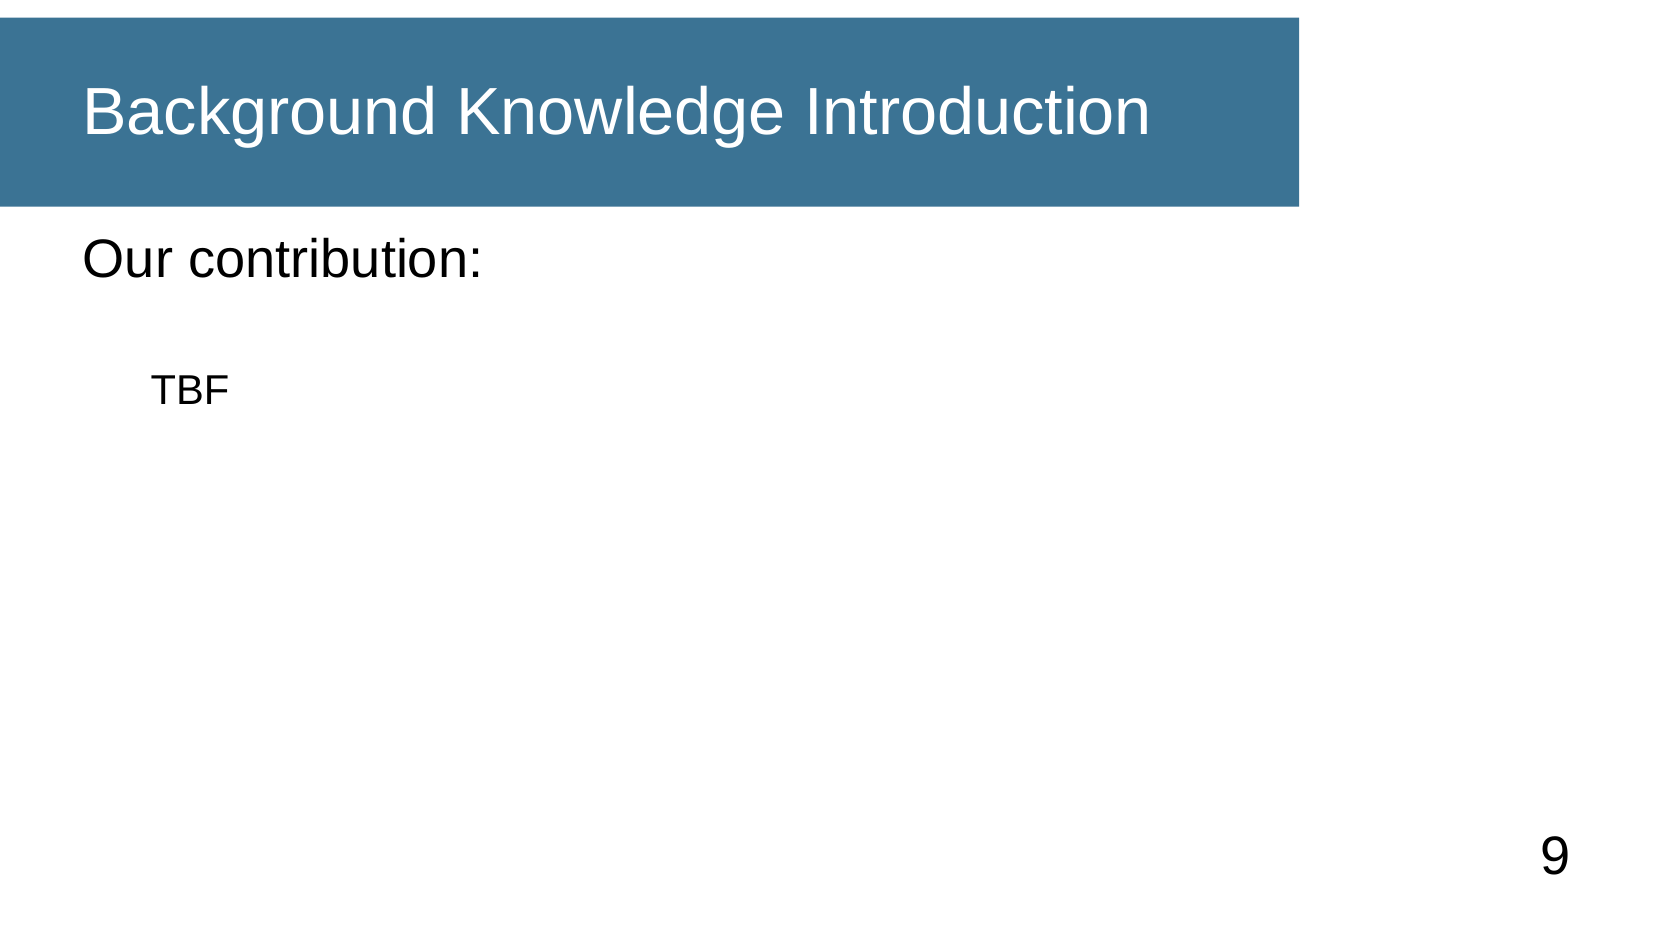

# Background Knowledge Introduction
Our contribution:
TBF